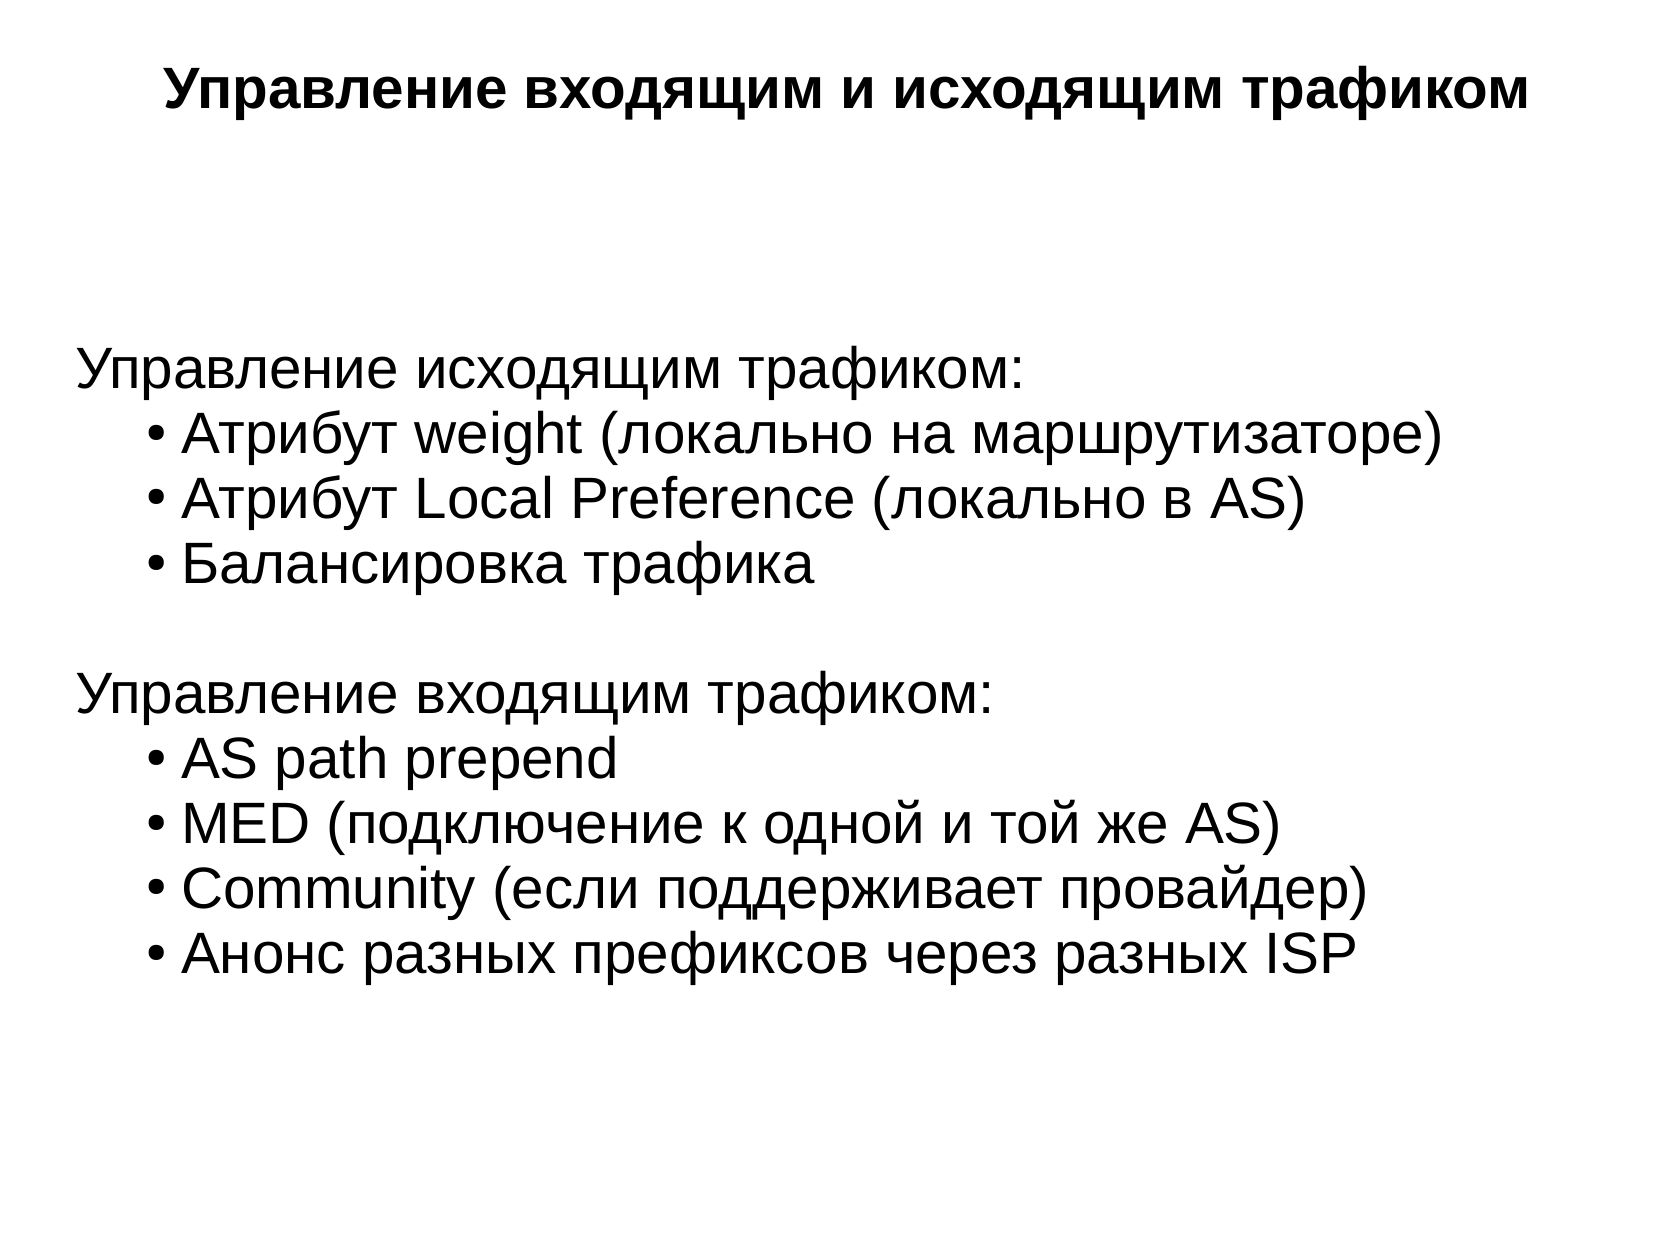

# Управление входящим и исходящим трафиком
Управление исходящим трафиком:
Атрибут weight (локально на маршрутизаторе)
Атрибут Local Preference (локально в AS)
Балансировка трафика
Управление входящим трафиком:
AS path prepend
MED (подключение к одной и той же AS)
Community (если поддерживает провайдер)
Анонс разных префиксов через разных ISP